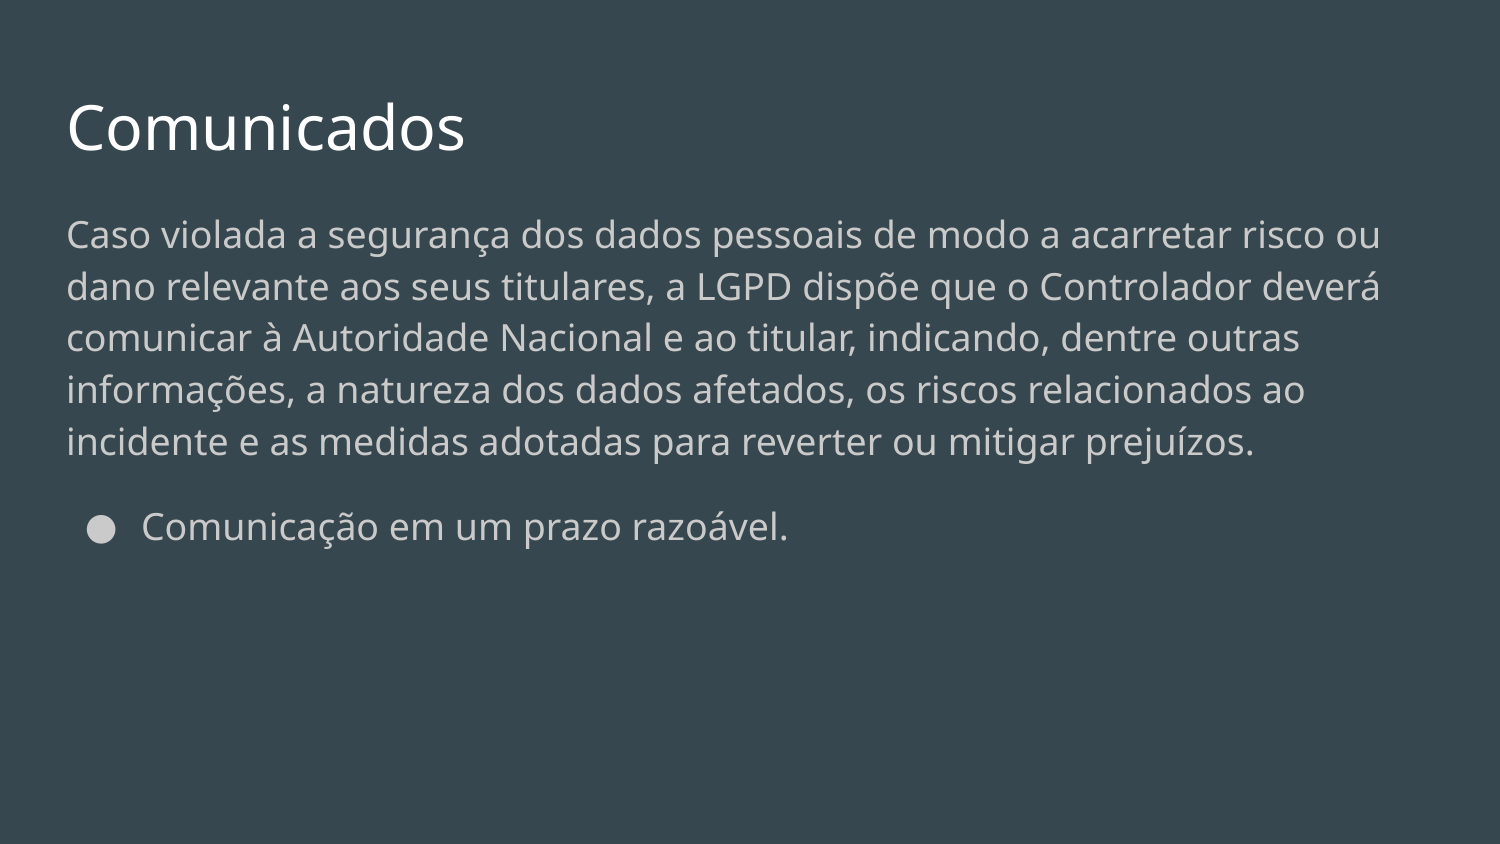

# Comunicados
Caso violada a segurança dos dados pessoais de modo a acarretar risco ou dano relevante aos seus titulares, a LGPD dispõe que o Controlador deverá comunicar à Autoridade Nacional e ao titular, indicando, dentre outras informações, a natureza dos dados afetados, os riscos relacionados ao incidente e as medidas adotadas para reverter ou mitigar prejuízos.
Comunicação em um prazo razoável.